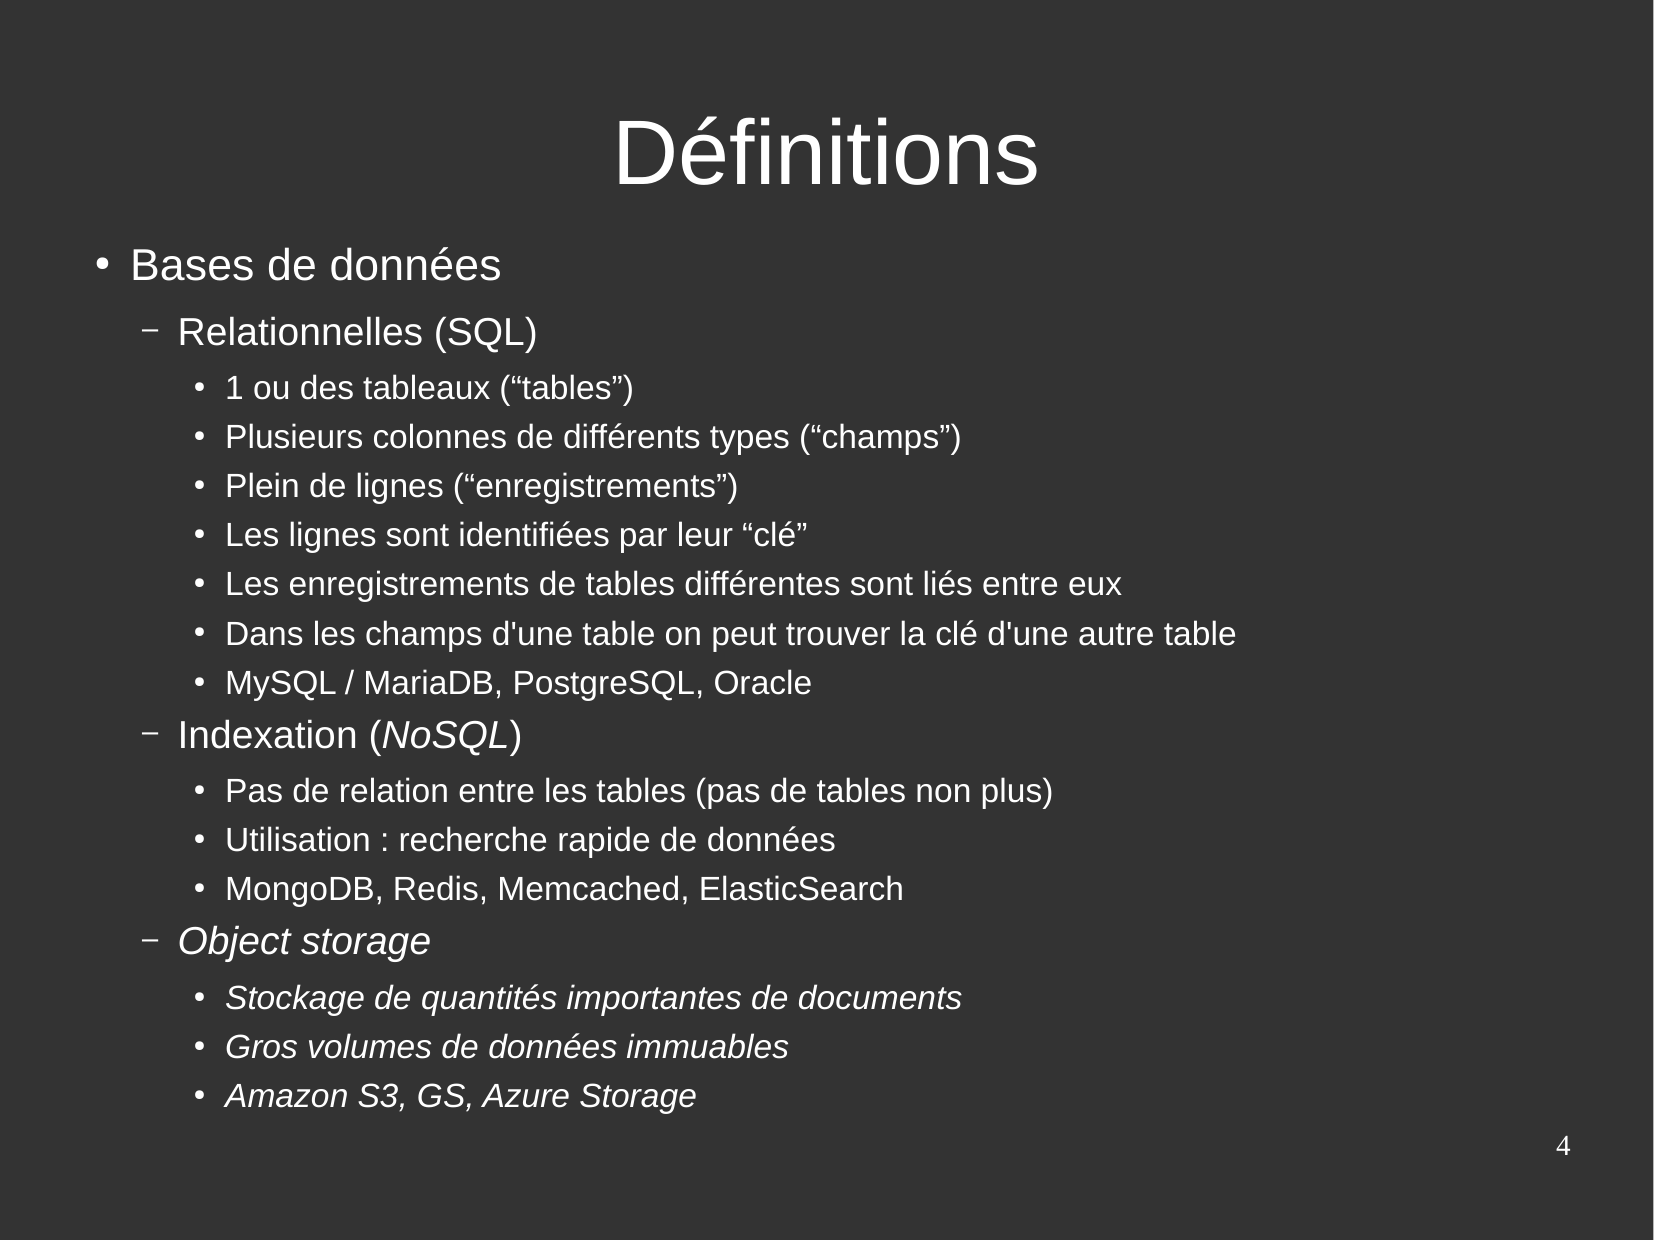

# Définitions
Bases de données
Relationnelles (SQL)
1 ou des tableaux (“tables”)
Plusieurs colonnes de différents types (“champs”)
Plein de lignes (“enregistrements”)
Les lignes sont identifiées par leur “clé”
Les enregistrements de tables différentes sont liés entre eux
Dans les champs d'une table on peut trouver la clé d'une autre table
MySQL / MariaDB, PostgreSQL, Oracle
Indexation (NoSQL)
Pas de relation entre les tables (pas de tables non plus)
Utilisation : recherche rapide de données
MongoDB, Redis, Memcached, ElasticSearch
Object storage
Stockage de quantités importantes de documents
Gros volumes de données immuables
Amazon S3, GS, Azure Storage
4